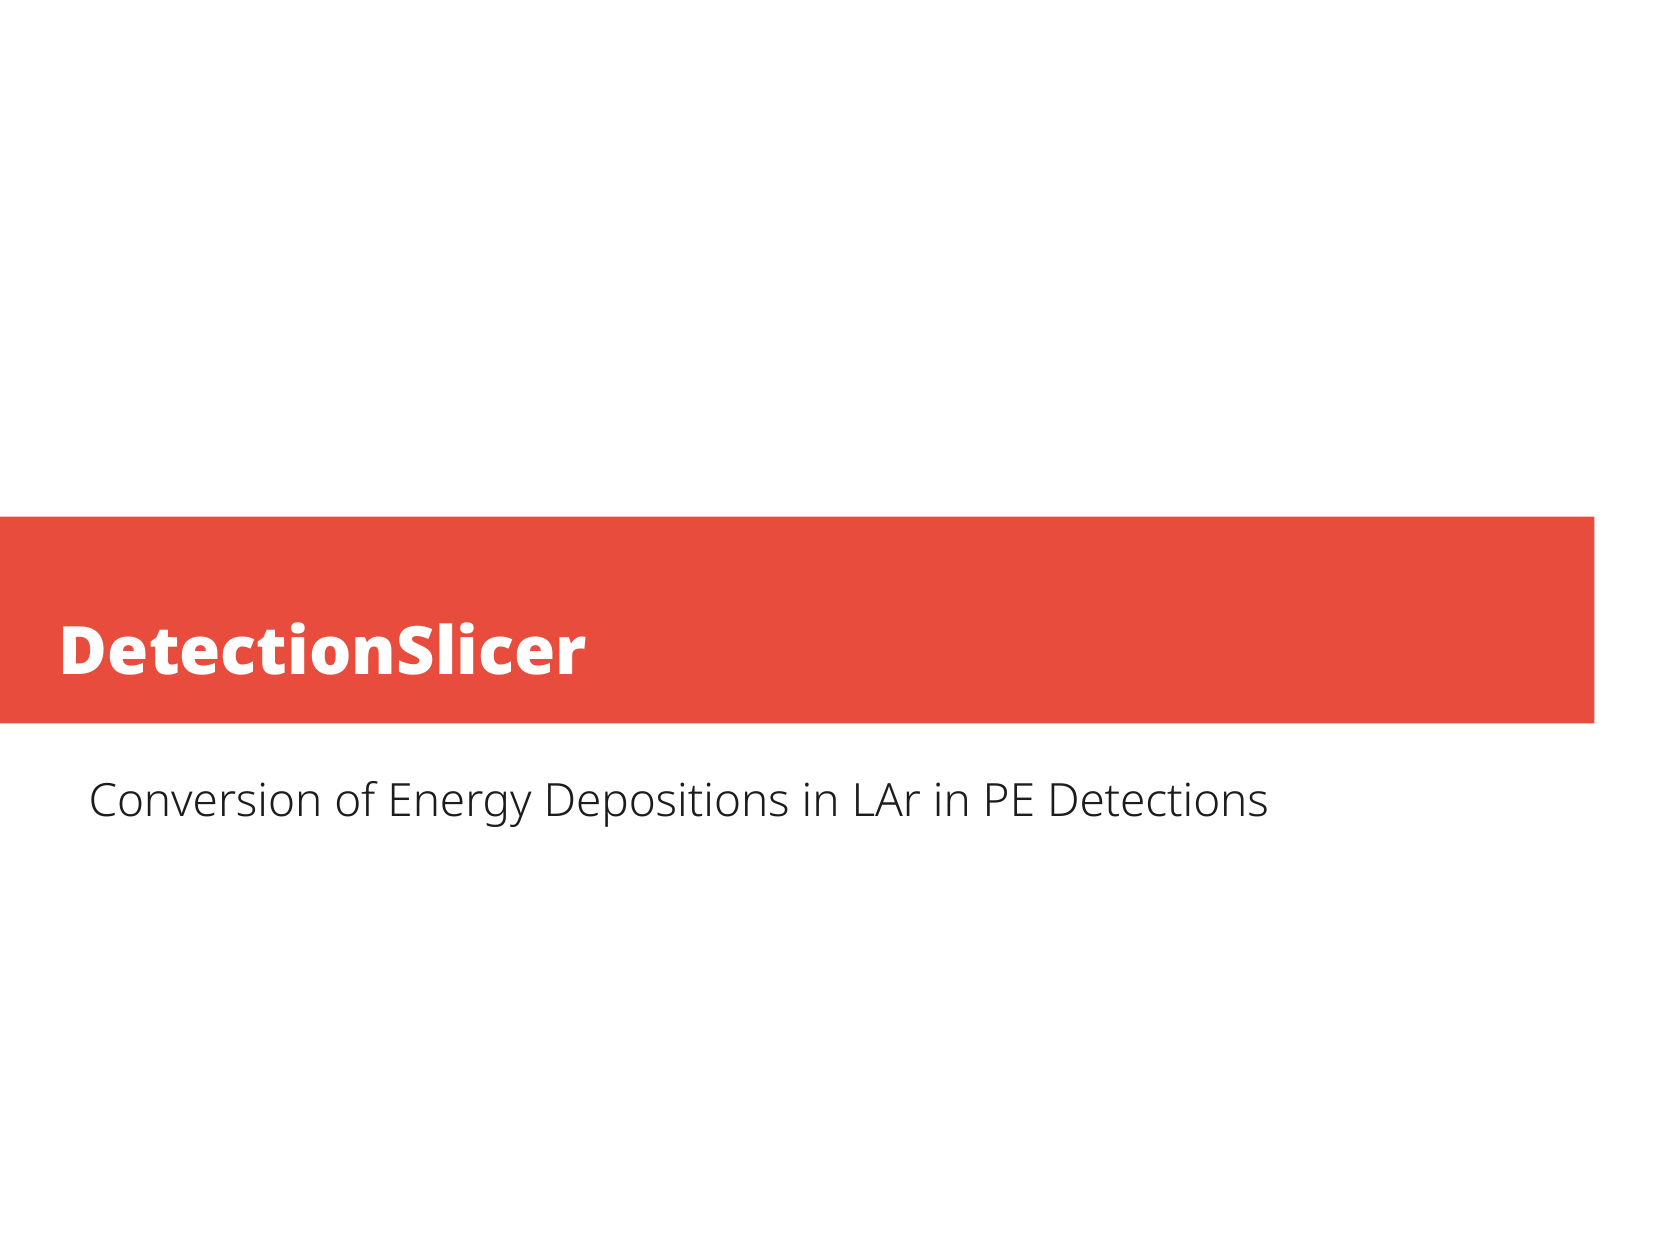

# DetectionSlicer
Conversion of Energy Depositions in LAr in PE Detections